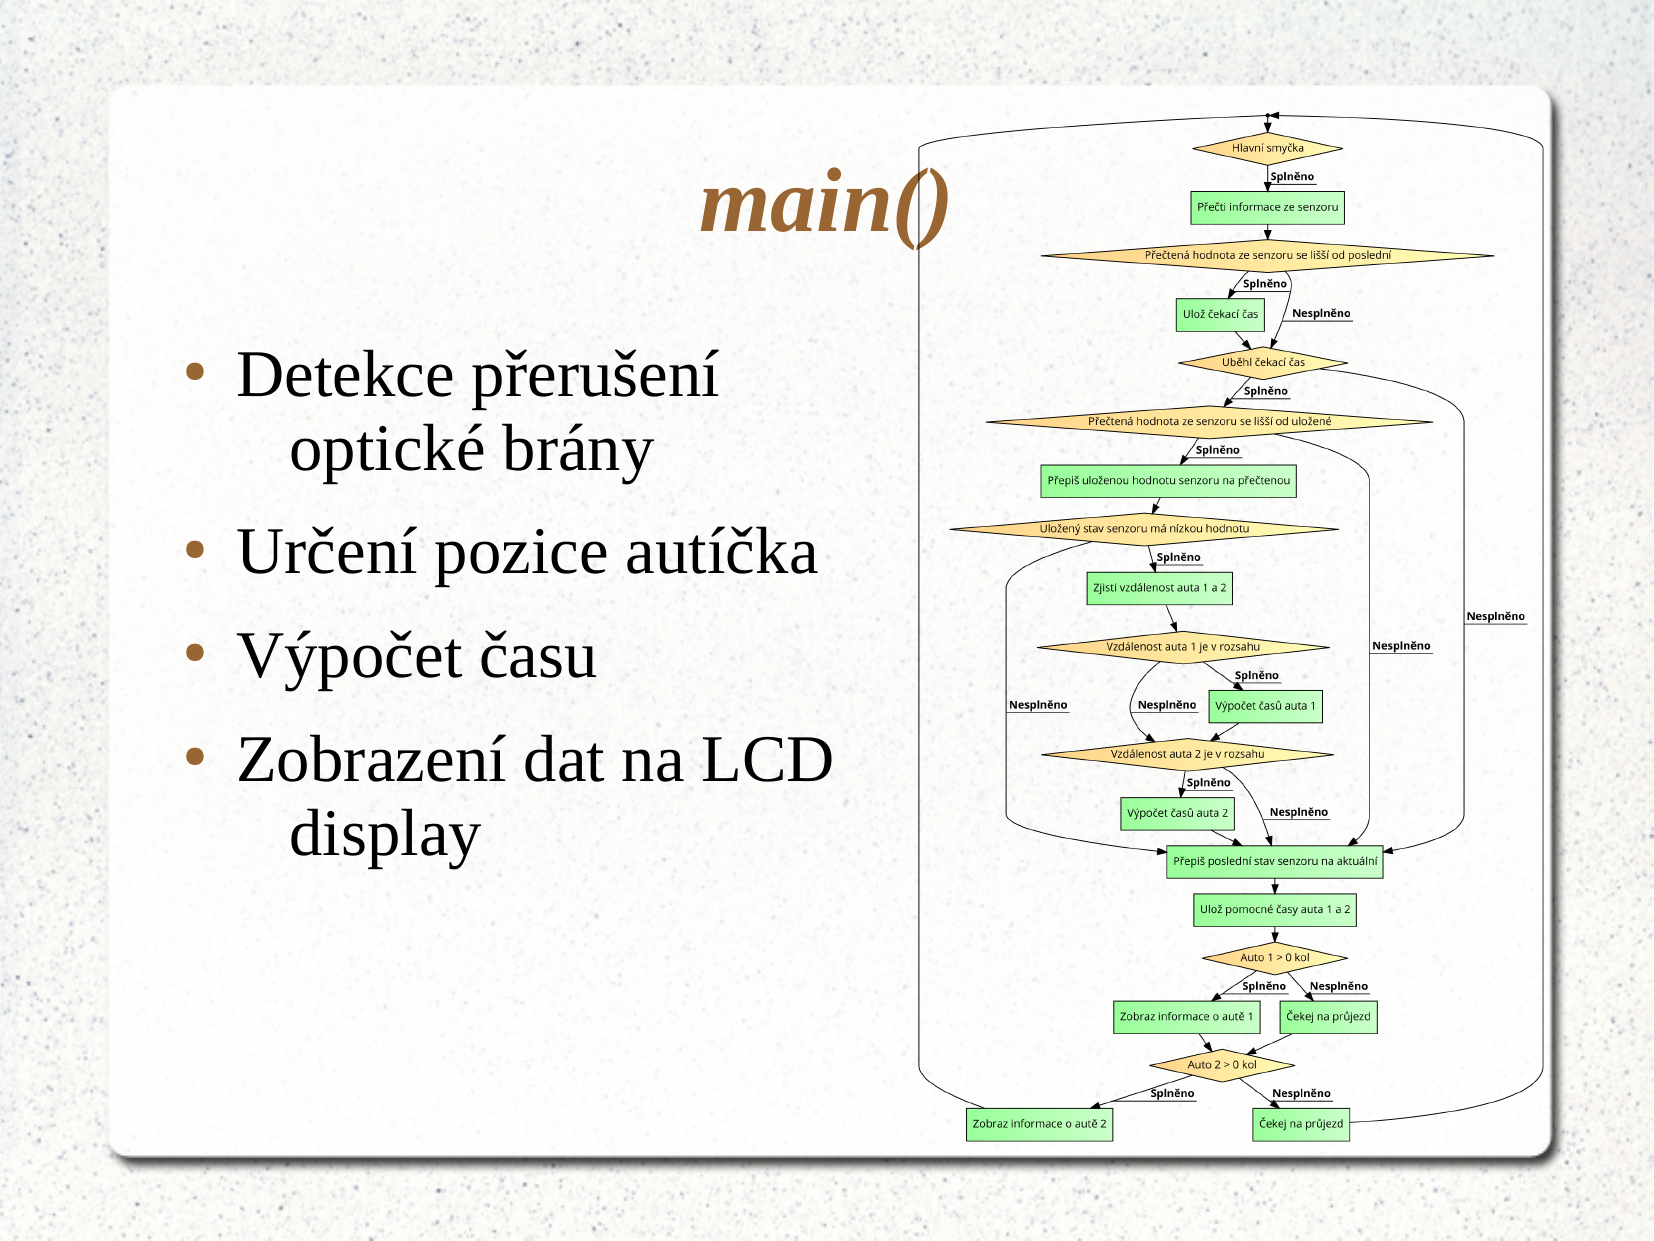

# main()
Detekce přerušení optické brány
Určení pozice autíčka
Výpočet času
Zobrazení dat na LCD display